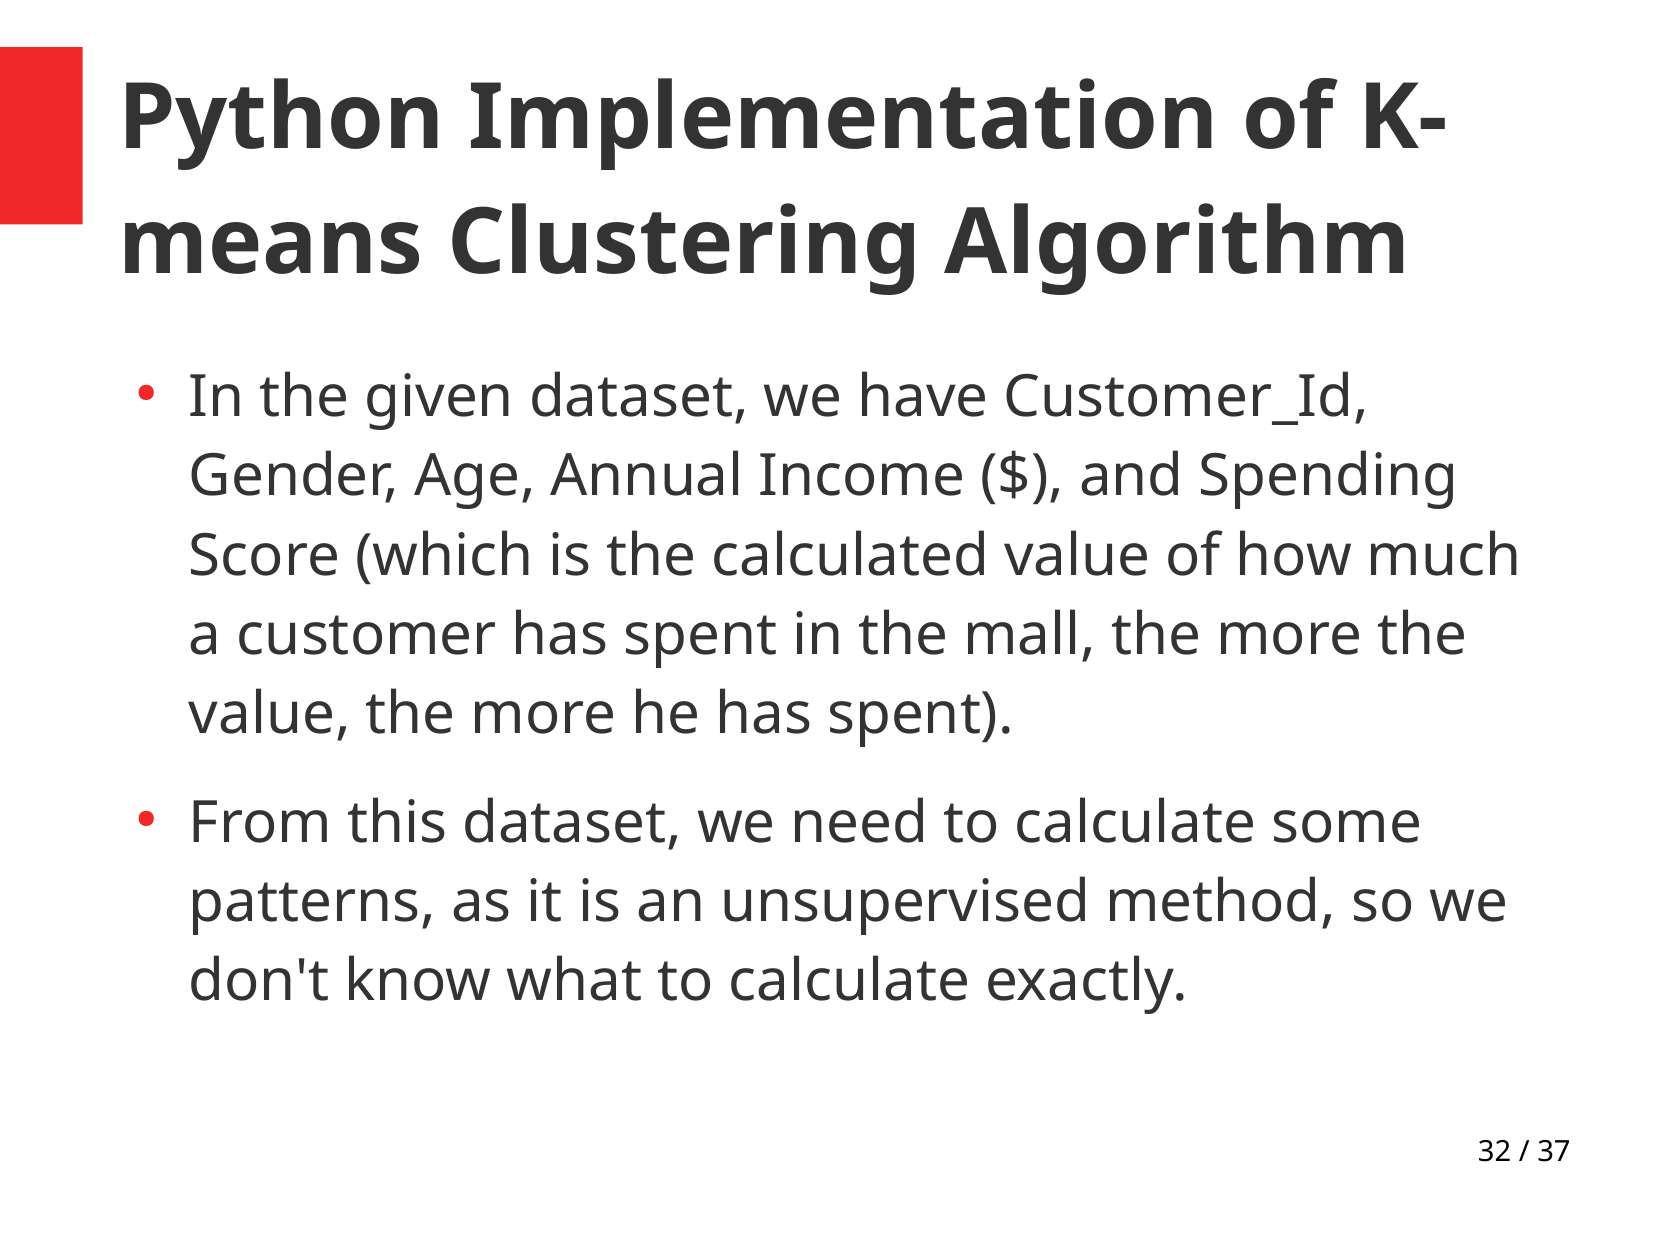

# Python Implementation of K-means Clustering Algorithm
In the given dataset, we have Customer_Id, Gender, Age, Annual Income ($), and Spending Score (which is the calculated value of how much a customer has spent in the mall, the more the value, the more he has spent).
From this dataset, we need to calculate some patterns, as it is an unsupervised method, so we don't know what to calculate exactly.
32